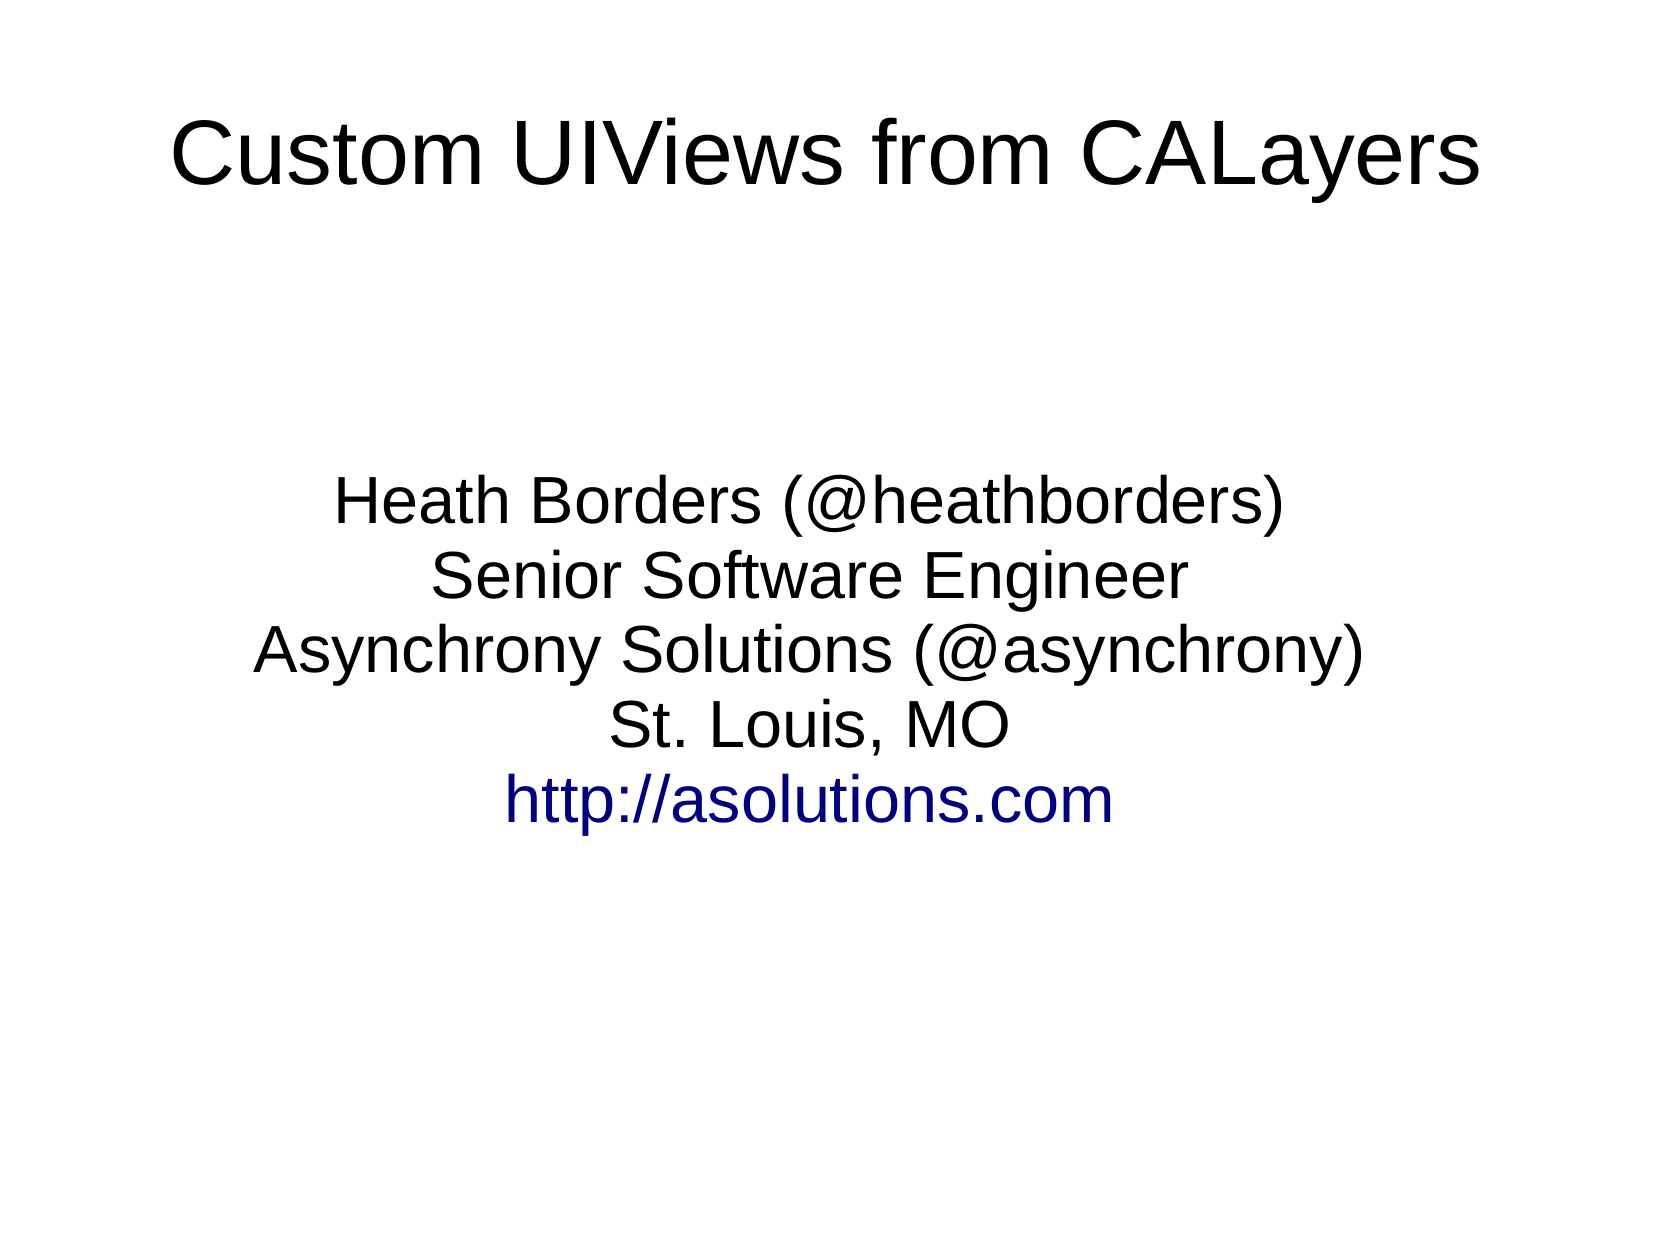

# Custom UIViews from CALayers
Heath Borders (@heathborders)
Senior Software Engineer
Asynchrony Solutions (@asynchrony)
St. Louis, MO
http://asolutions.com